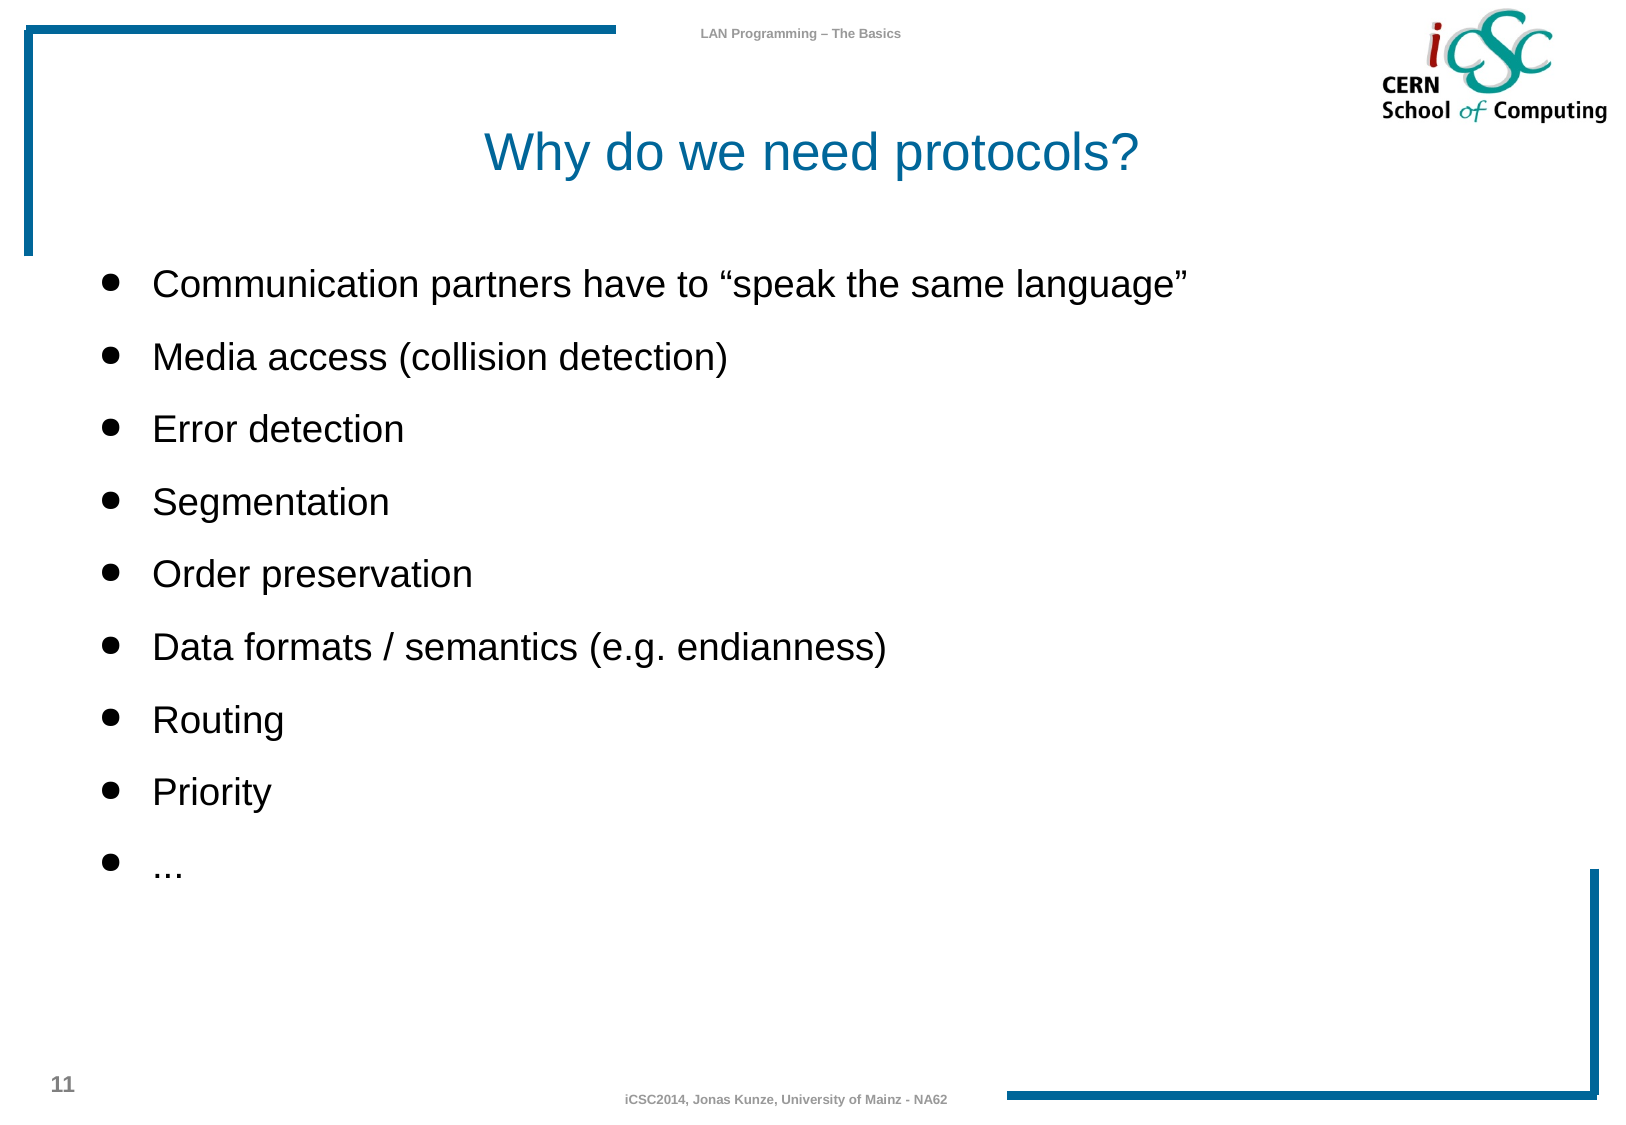

# Why do we need protocols?
Communication partners have to “speak the same language”
Media access (collision detection)
Error detection
Segmentation
Order preservation
Data formats / semantics (e.g. endianness)
Routing
Priority
...